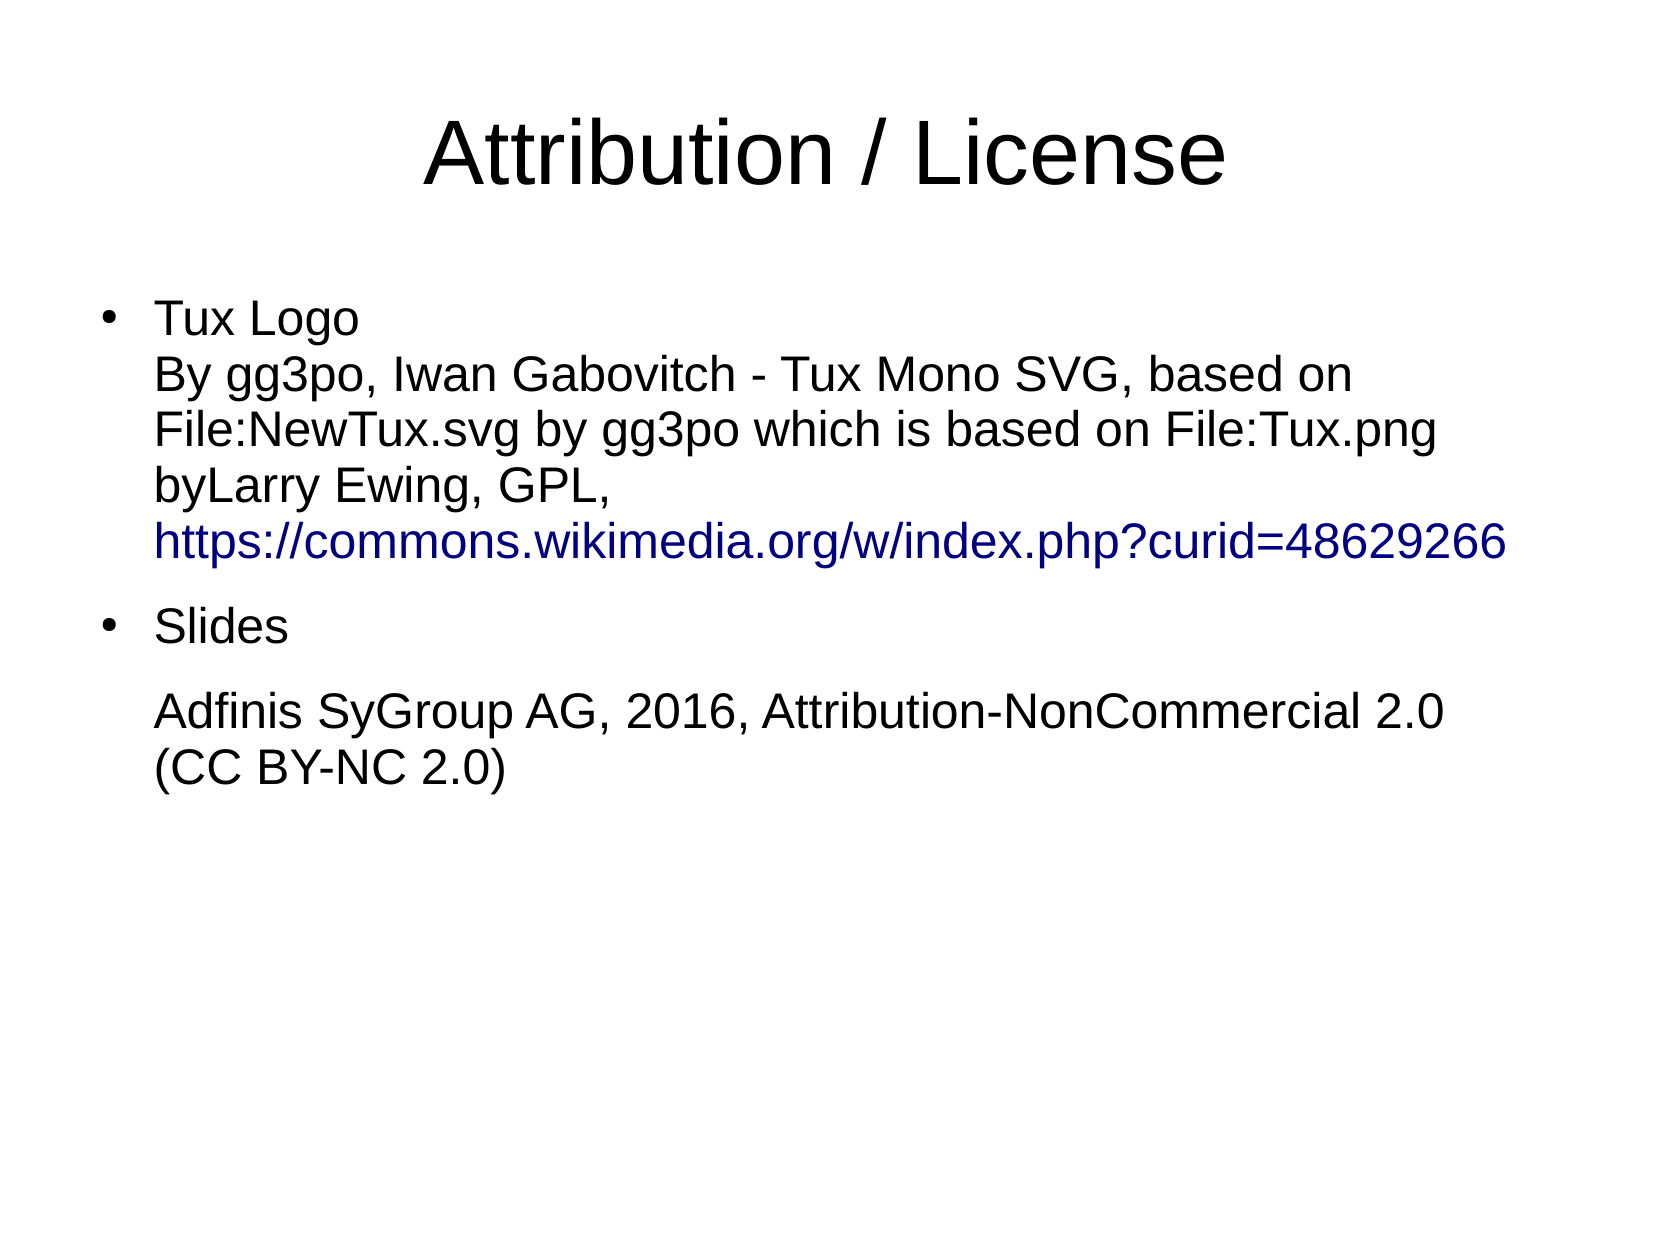

# Attribution / License
Tux Logo
By gg3po, Iwan Gabovitch - Tux Mono SVG, based on File:NewTux.svg by gg3po which is based on File:Tux.png byLarry Ewing, GPL, https://commons.wikimedia.org/w/index.php?curid=48629266
Slides
Adfinis SyGroup AG, 2016, Attribution-NonCommercial 2.0
(CC BY-NC 2.0)